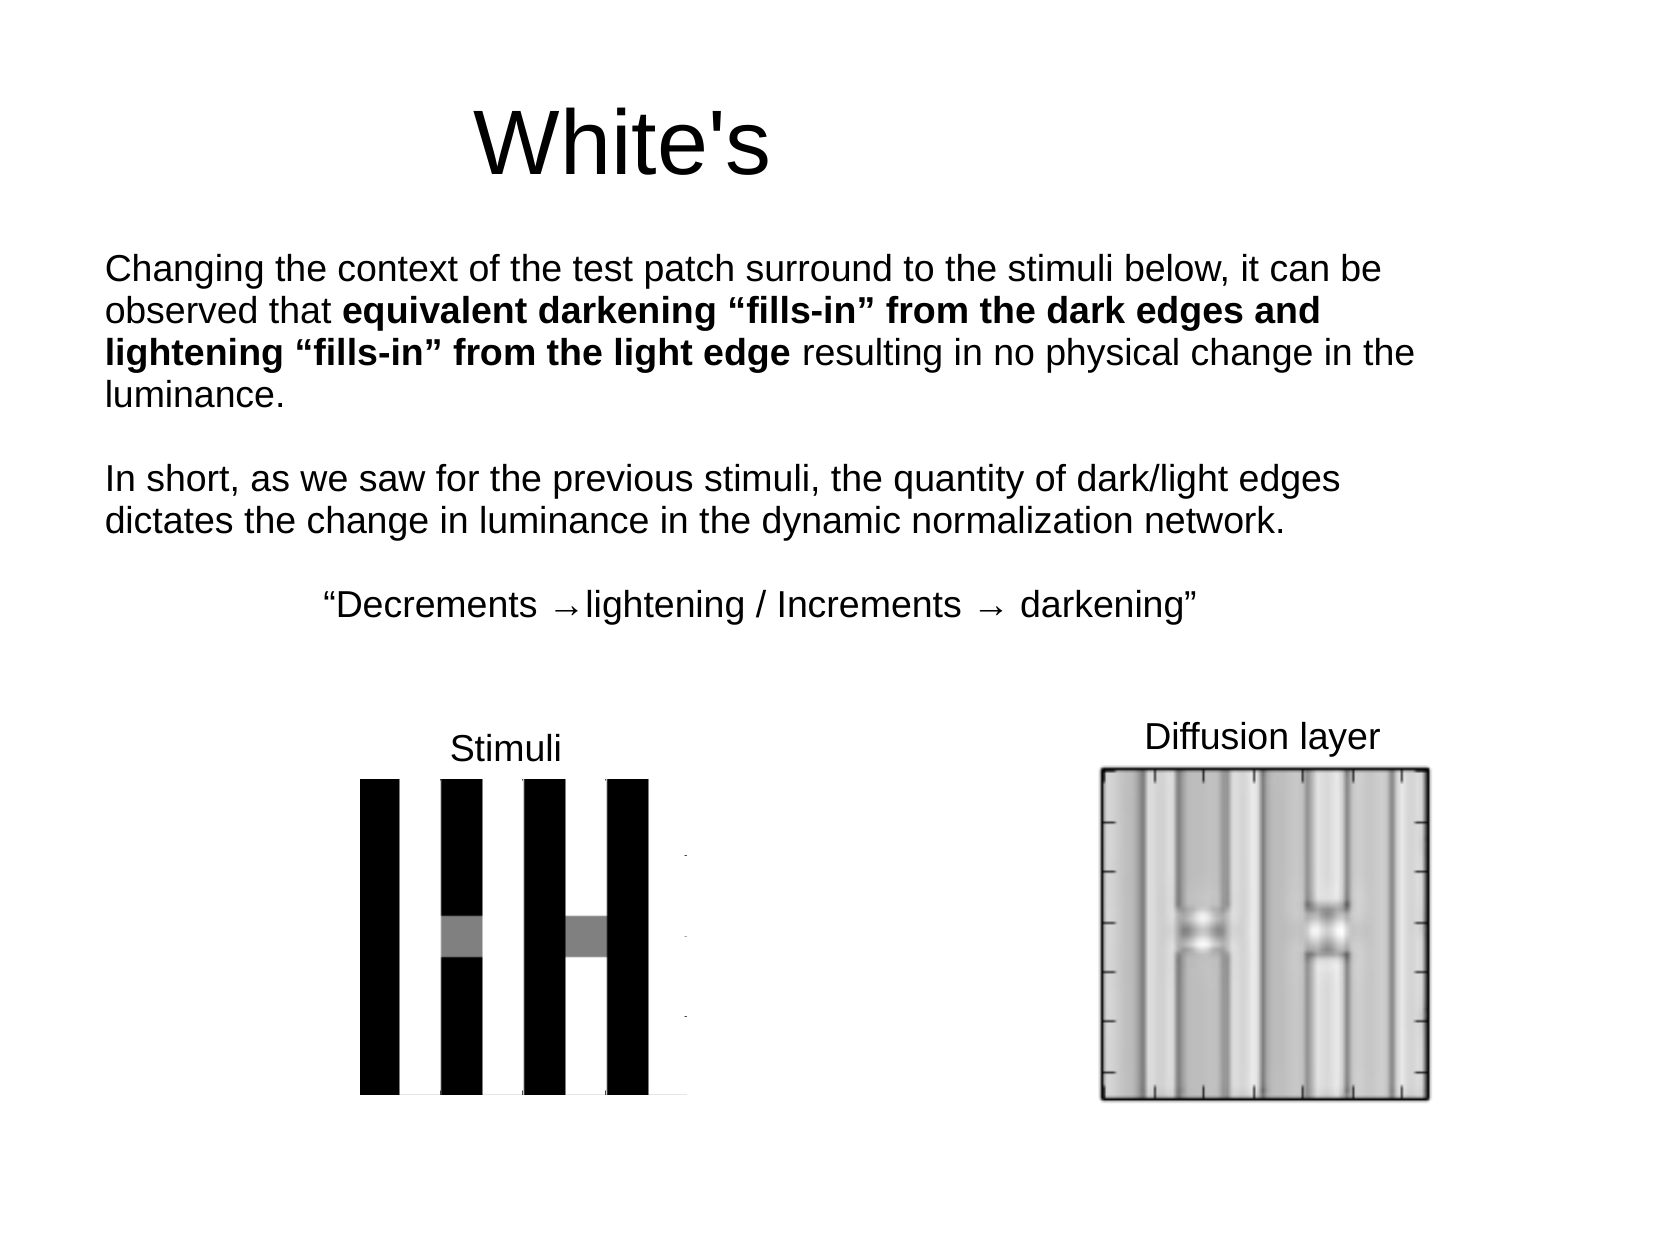

# White's
Changing the context of the test patch surround to the stimuli below, it can be observed that equivalent darkening “fills-in” from the dark edges and lightening “fills-in” from the light edge resulting in no physical change in the luminance.
In short, as we saw for the previous stimuli, the quantity of dark/light edges dictates the change in luminance in the dynamic normalization network.
“Decrements →lightening / Increments → darkening”
Diffusion layer
Stimuli